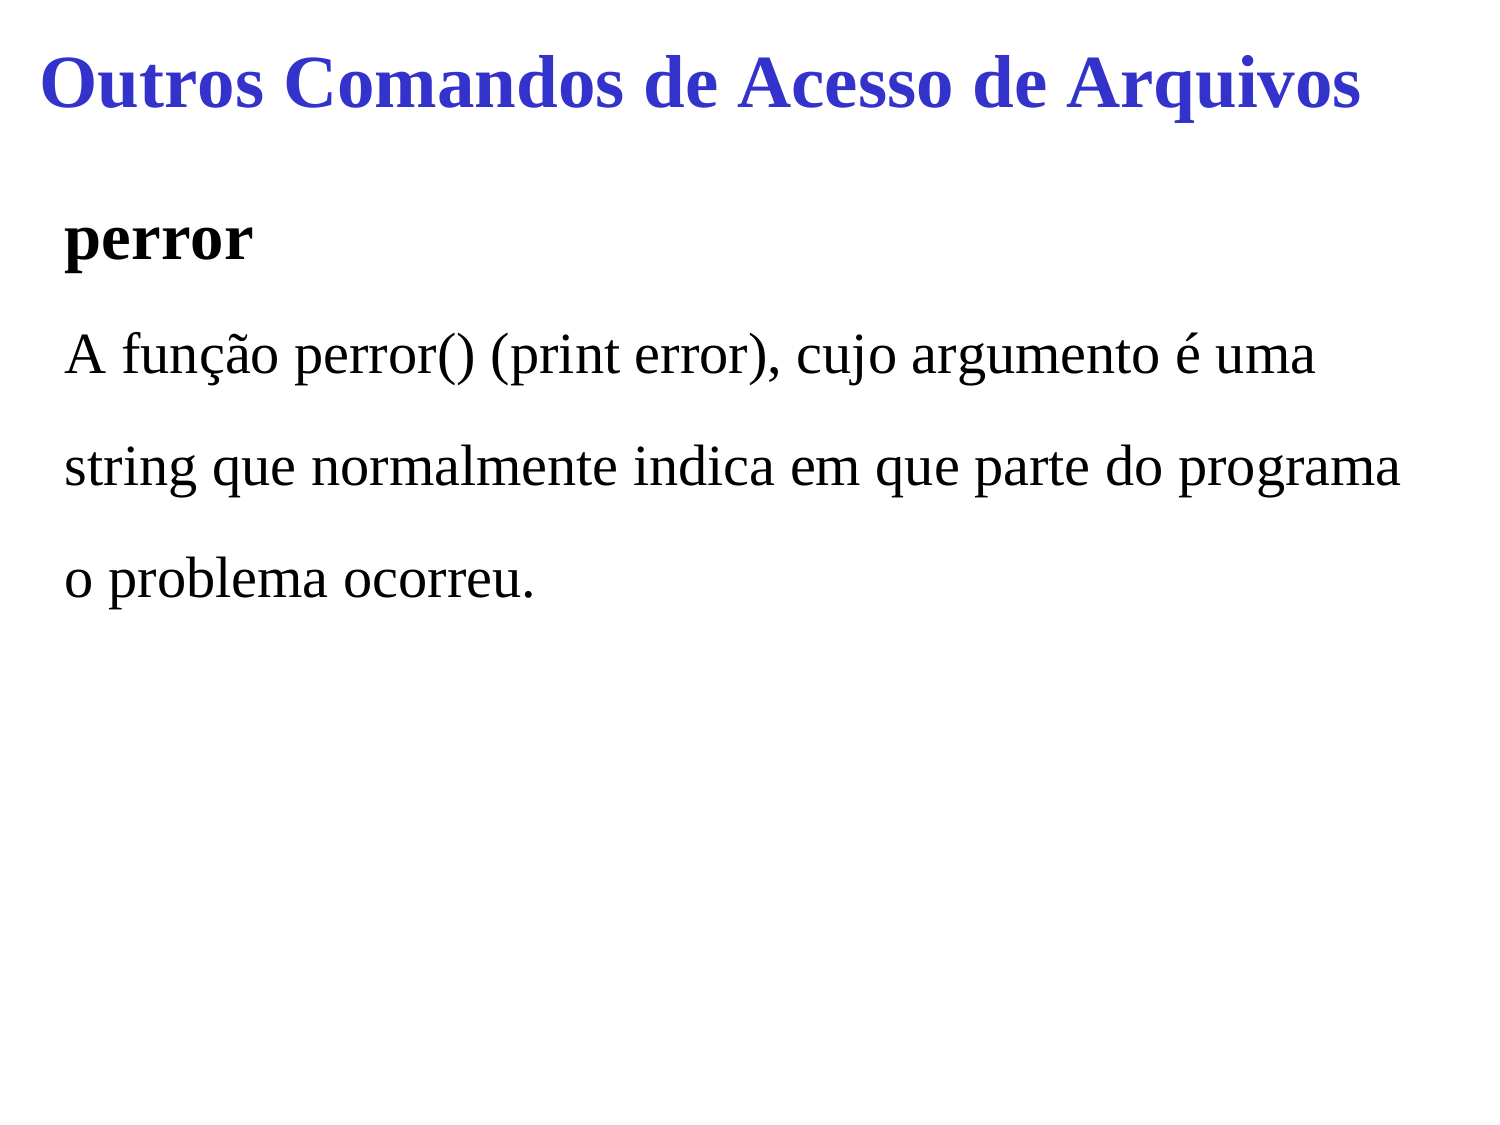

Outros Comandos de Acesso de Arquivos
perror
A função perror() (print error), cujo argumento é uma
string que normalmente indica em que parte do programa
o problema ocorreu.